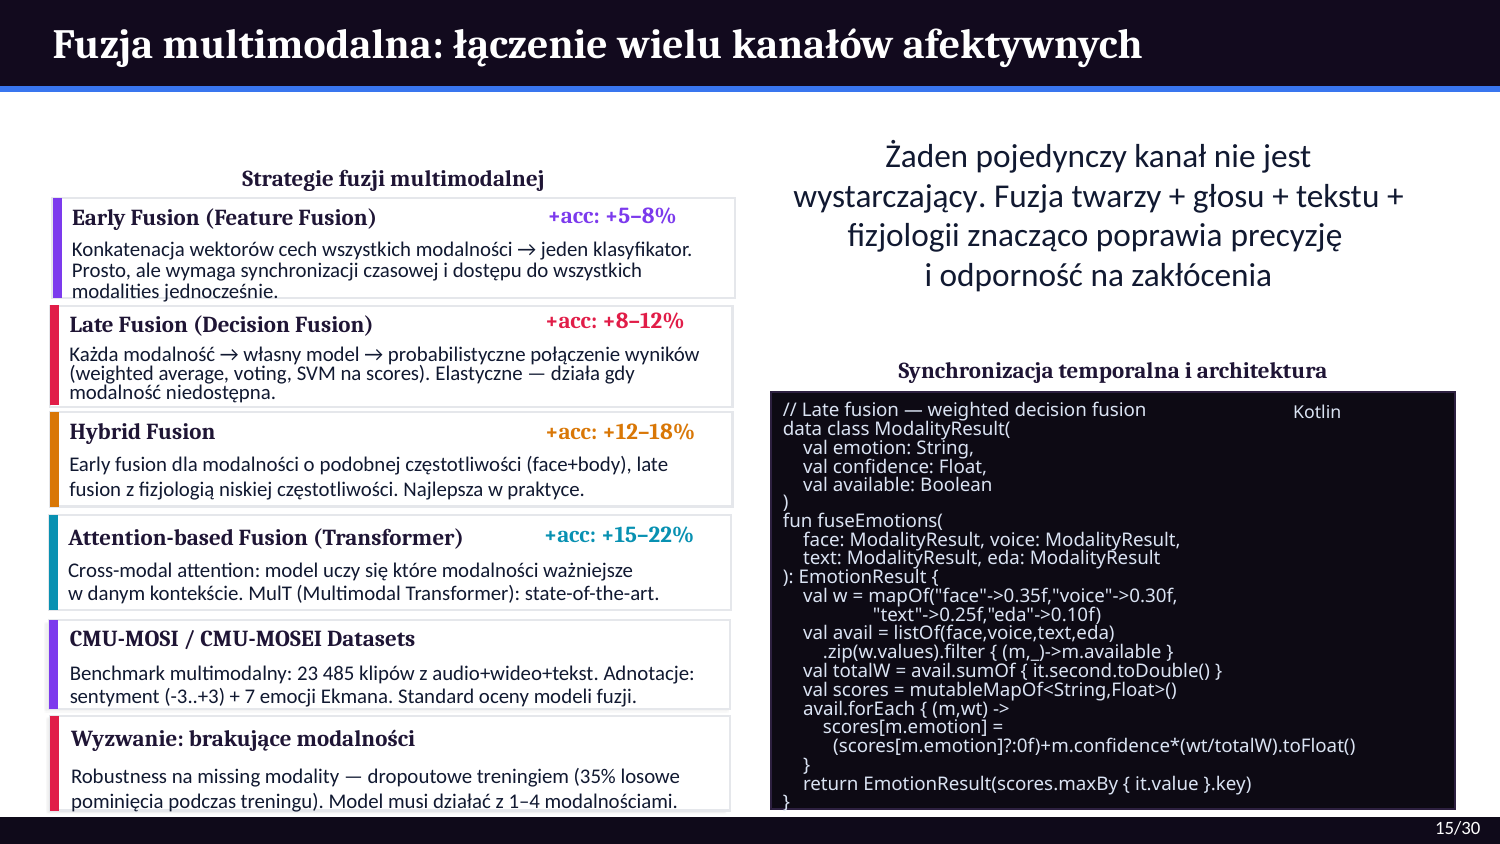

Fuzja multimodalna: łączenie wielu kanałów afektywnych
Żaden pojedynczy kanał nie jest wystarczający. Fuzja twarzy + głosu + tekstu + fizjologii znacząco poprawia precyzję
i odporność na zakłócenia
Strategie fuzji multimodalnej
+acc: +5–8%
Early Fusion (Feature Fusion)
Konkatenacja wektorów cech wszystkich modalności → jeden klasyfikator. Prosto, ale wymaga synchronizacji czasowej i dostępu do wszystkich modalities jednocześnie.
+acc: +8–12%
Late Fusion (Decision Fusion)
Każda modalność → własny model → probabilistyczne połączenie wyników (weighted average, voting, SVM na scores). Elastyczne — działa gdy modalność niedostępna.
Synchronizacja temporalna i architektura
Kotlin
// Late fusion — weighted decision fusion
data class ModalityResult(
 val emotion: String,
 val confidence: Float,
 val available: Boolean
)
fun fuseEmotions(
 face: ModalityResult, voice: ModalityResult,
 text: ModalityResult, eda: ModalityResult
): EmotionResult {
 val w = mapOf("face"->0.35f,"voice"->0.30f,
 "text"->0.25f,"eda"->0.10f)
 val avail = listOf(face,voice,text,eda)
 .zip(w.values).filter { (m,_)->m.available }
 val totalW = avail.sumOf { it.second.toDouble() }
 val scores = mutableMapOf<String,Float>()
 avail.forEach { (m,wt) ->
 scores[m.emotion] =
 (scores[m.emotion]?:0f)+m.confidence*(wt/totalW).toFloat()
 }
 return EmotionResult(scores.maxBy { it.value }.key)
}
Hybrid Fusion
+acc: +12–18%
Early fusion dla modalności o podobnej częstotliwości (face+body), late fusion z fizjologią niskiej częstotliwości. Najlepsza w praktyce.
+acc: +15–22%
Attention-based Fusion (Transformer)
Cross-modal attention: model uczy się które modalności ważniejsze
w danym kontekście. MulT (Multimodal Transformer): state-of-the-art.
CMU-MOSI / CMU-MOSEI Datasets
Benchmark multimodalny: 23 485 klipów z audio+wideo+tekst. Adnotacje: sentyment (-3..+3) + 7 emocji Ekmana. Standard oceny modeli fuzji.
Wyzwanie: brakujące modalności
Robustness na missing modality — dropoutowe treningiem (35% losowe pominięcia podczas treningu). Model musi działać z 1–4 modalnościami.